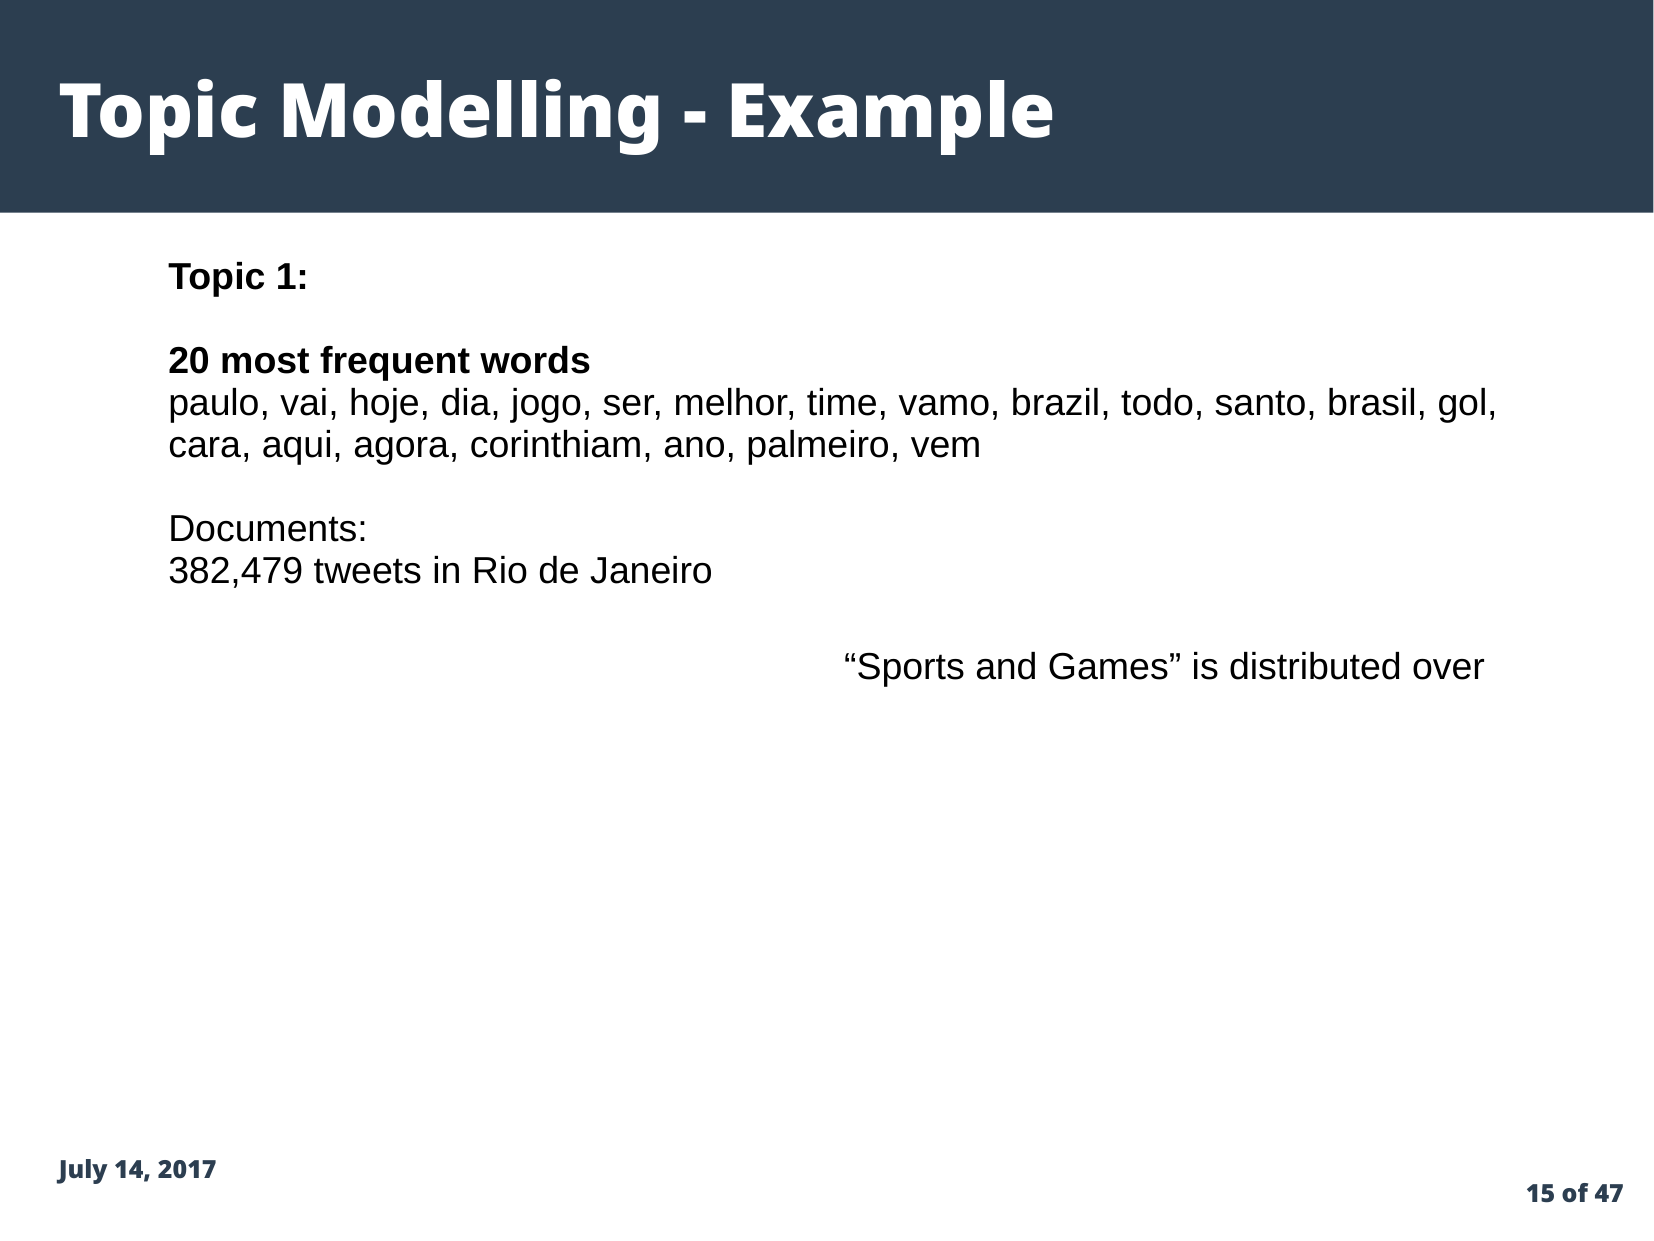

# Topic Modelling - Example
Topic 1:
20 most frequent words
paulo, vai, hoje, dia, jogo, ser, melhor, time, vamo, brazil, todo, santo, brasil, gol, cara, aqui, agora, corinthiam, ano, palmeiro, vem
Documents:
382,479 tweets in Rio de Janeiro
“Sports and Games” is distributed over
July 14, 2017
15